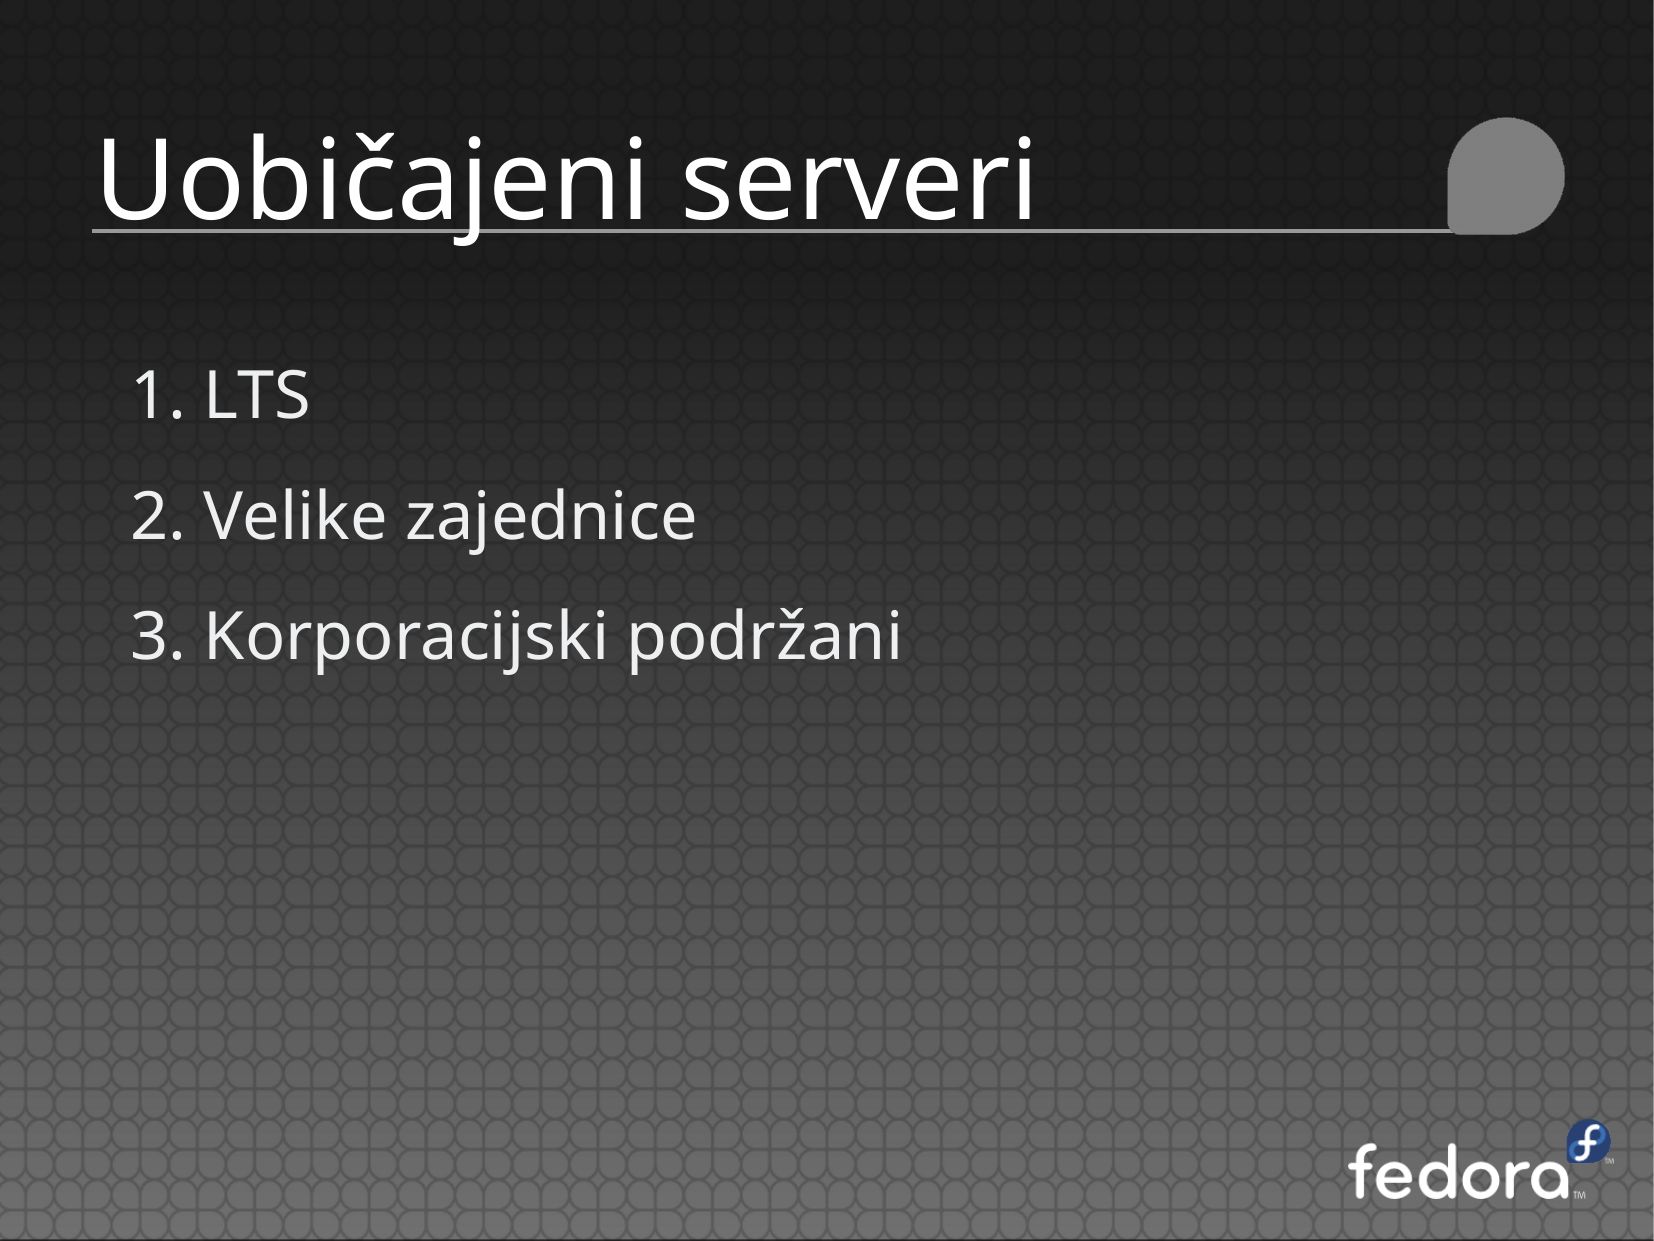

# Uobičajeni serveri
 LTS
 Velike zajednice
 Korporacijski podržani